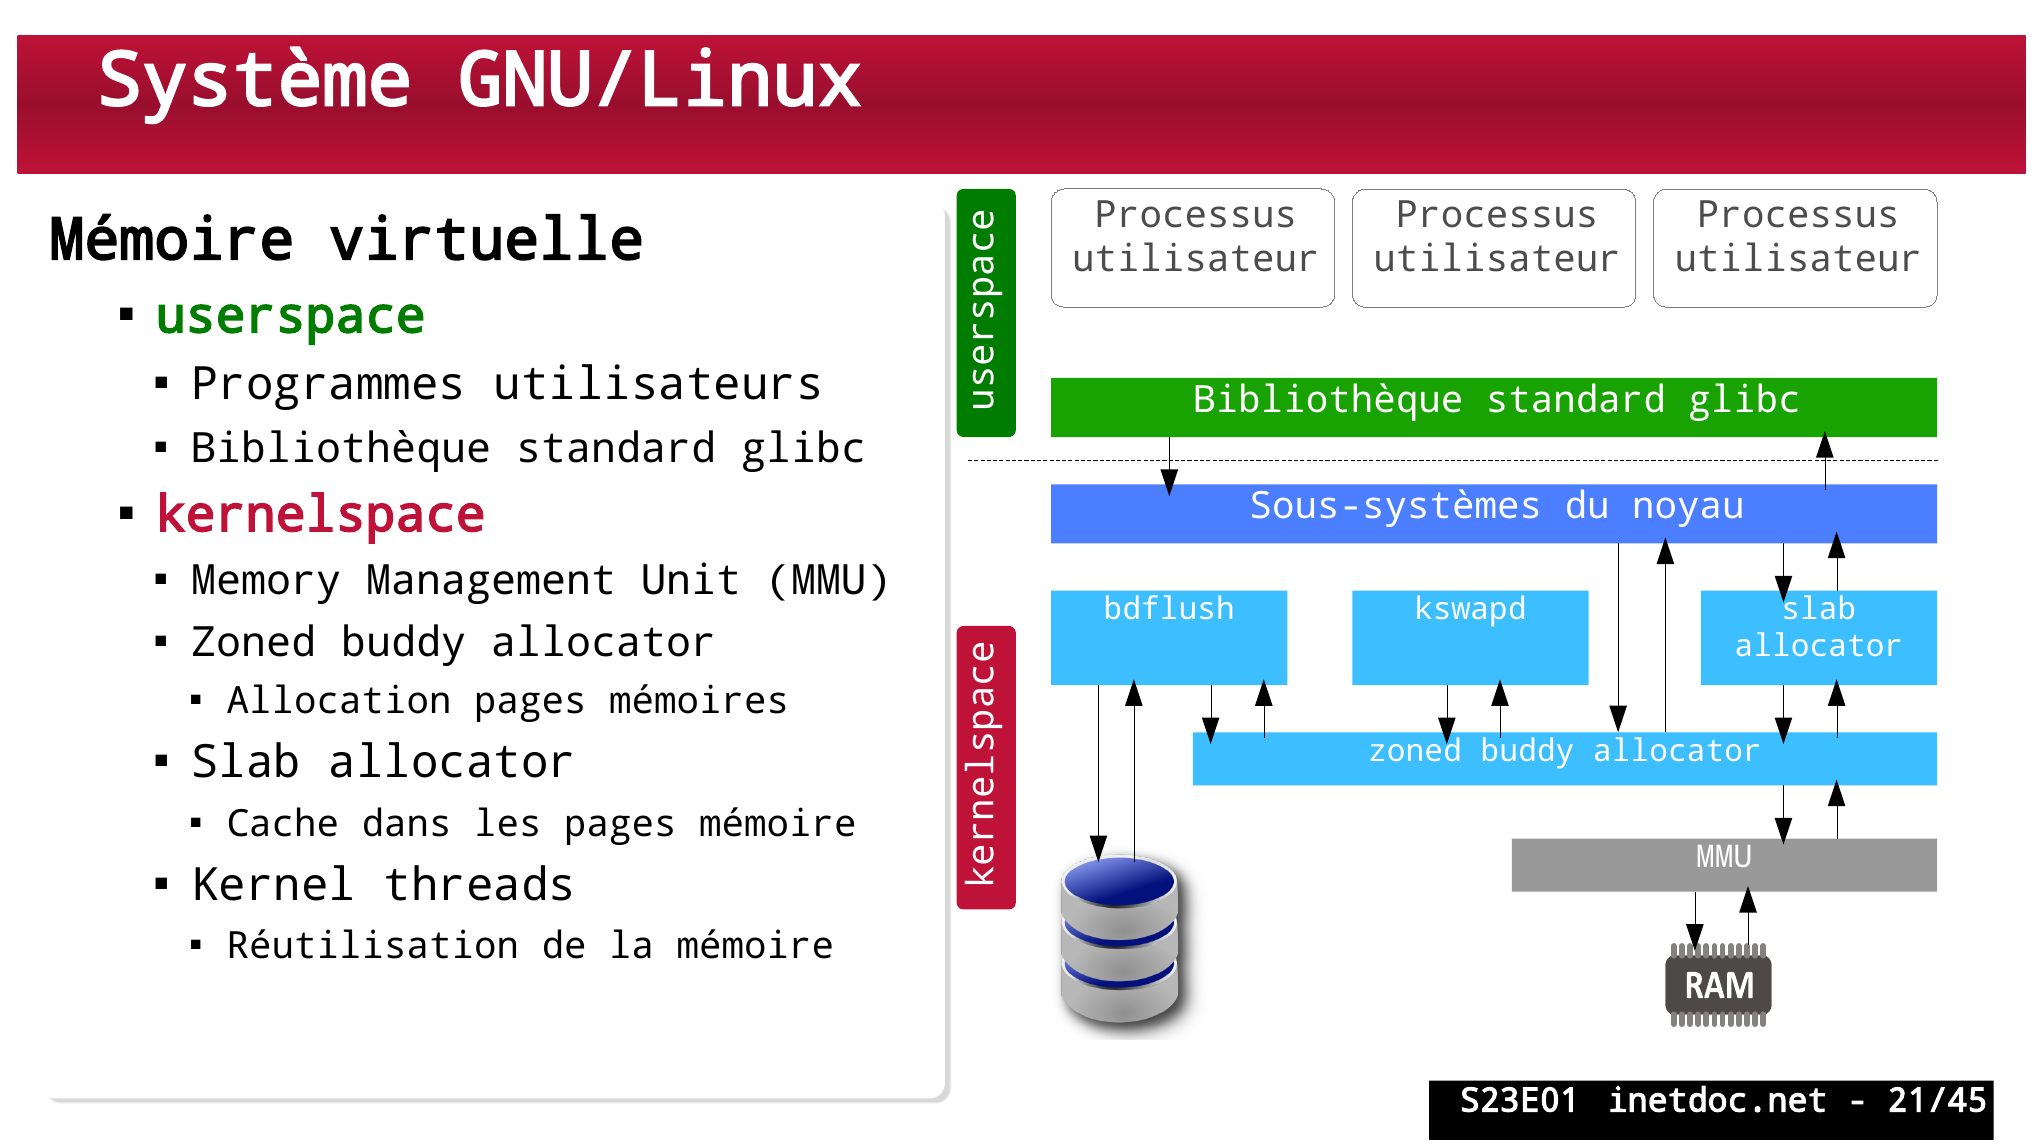

Système GNU/Linux
Processus
utilisateur
Processus
utilisateur
Processus
utilisateur
Mémoire virtuelle
userspace
Programmes utilisateurs
Bibliothèque standard glibc
kernelspace
Memory Management Unit (MMU)
Zoned buddy allocator
Allocation pages mémoires
Slab allocator
Cache dans les pages mémoire
Kernel threads
Réutilisation de la mémoire
userspace
Bibliothèque standard glibc
Sous-systèmes du noyau
bdflush
kswapd
slab allocator
zoned buddy allocator
kernelspace
MMU
S23E01	inetdoc.net - /45